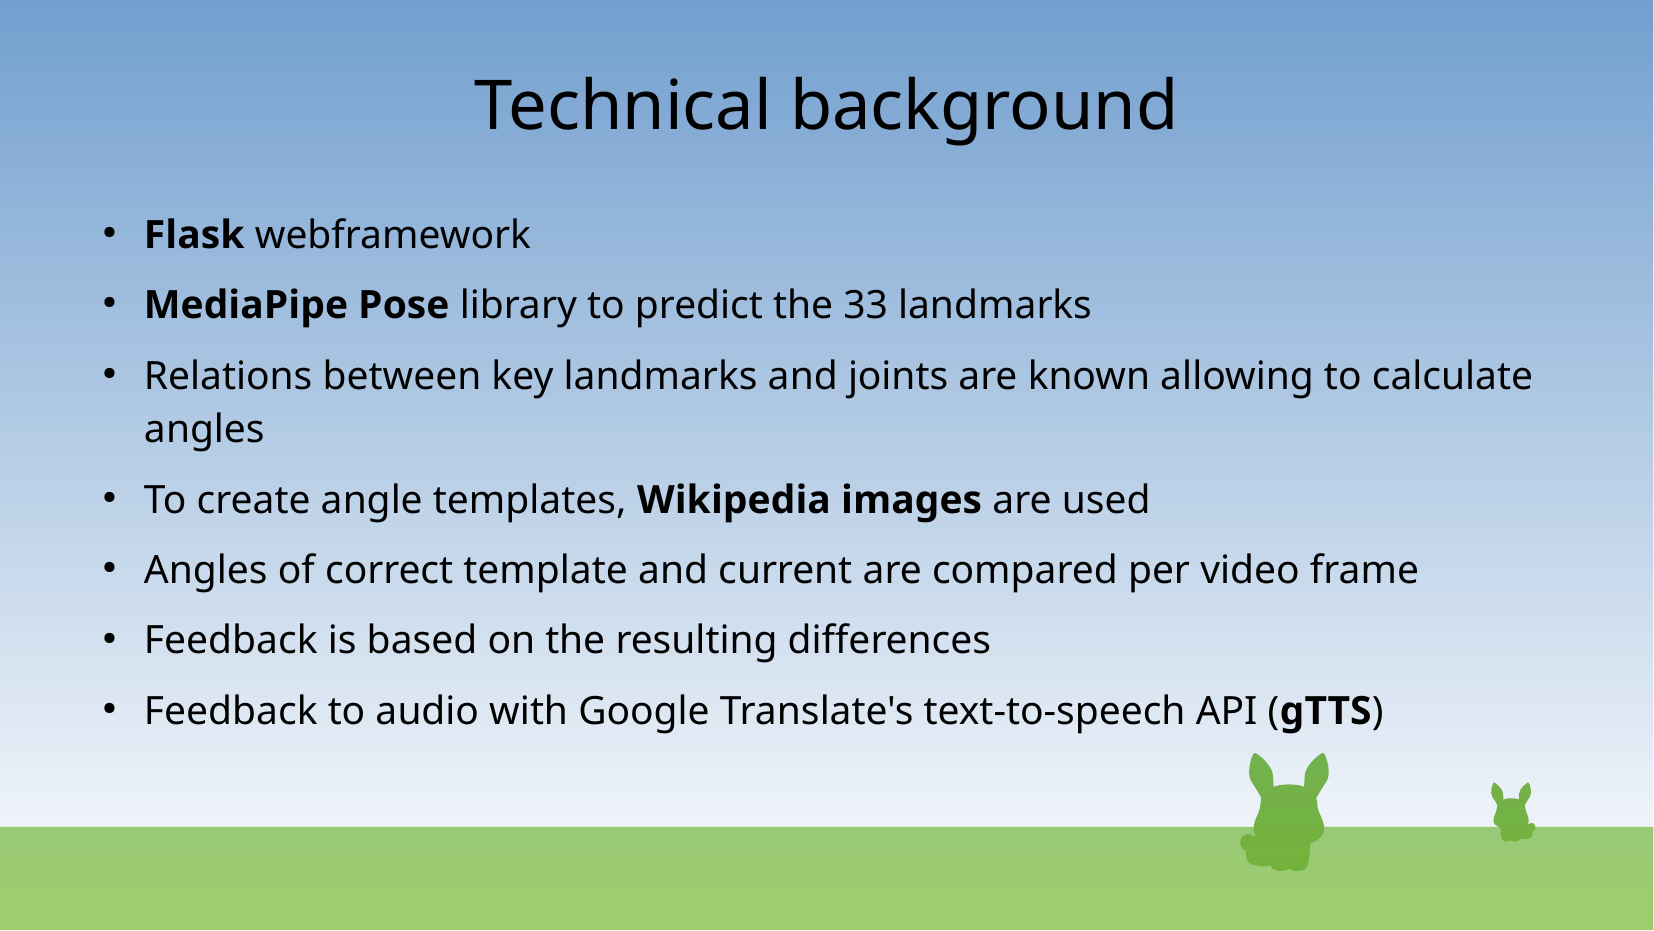

# Technical background
Flask webframework
MediaPipe Pose library to predict the 33 landmarks
Relations between key landmarks and joints are known allowing to calculate angles
To create angle templates, Wikipedia images are used
Angles of correct template and current are compared per video frame
Feedback is based on the resulting differences
Feedback to audio with Google Translate's text-to-speech API (gTTS)